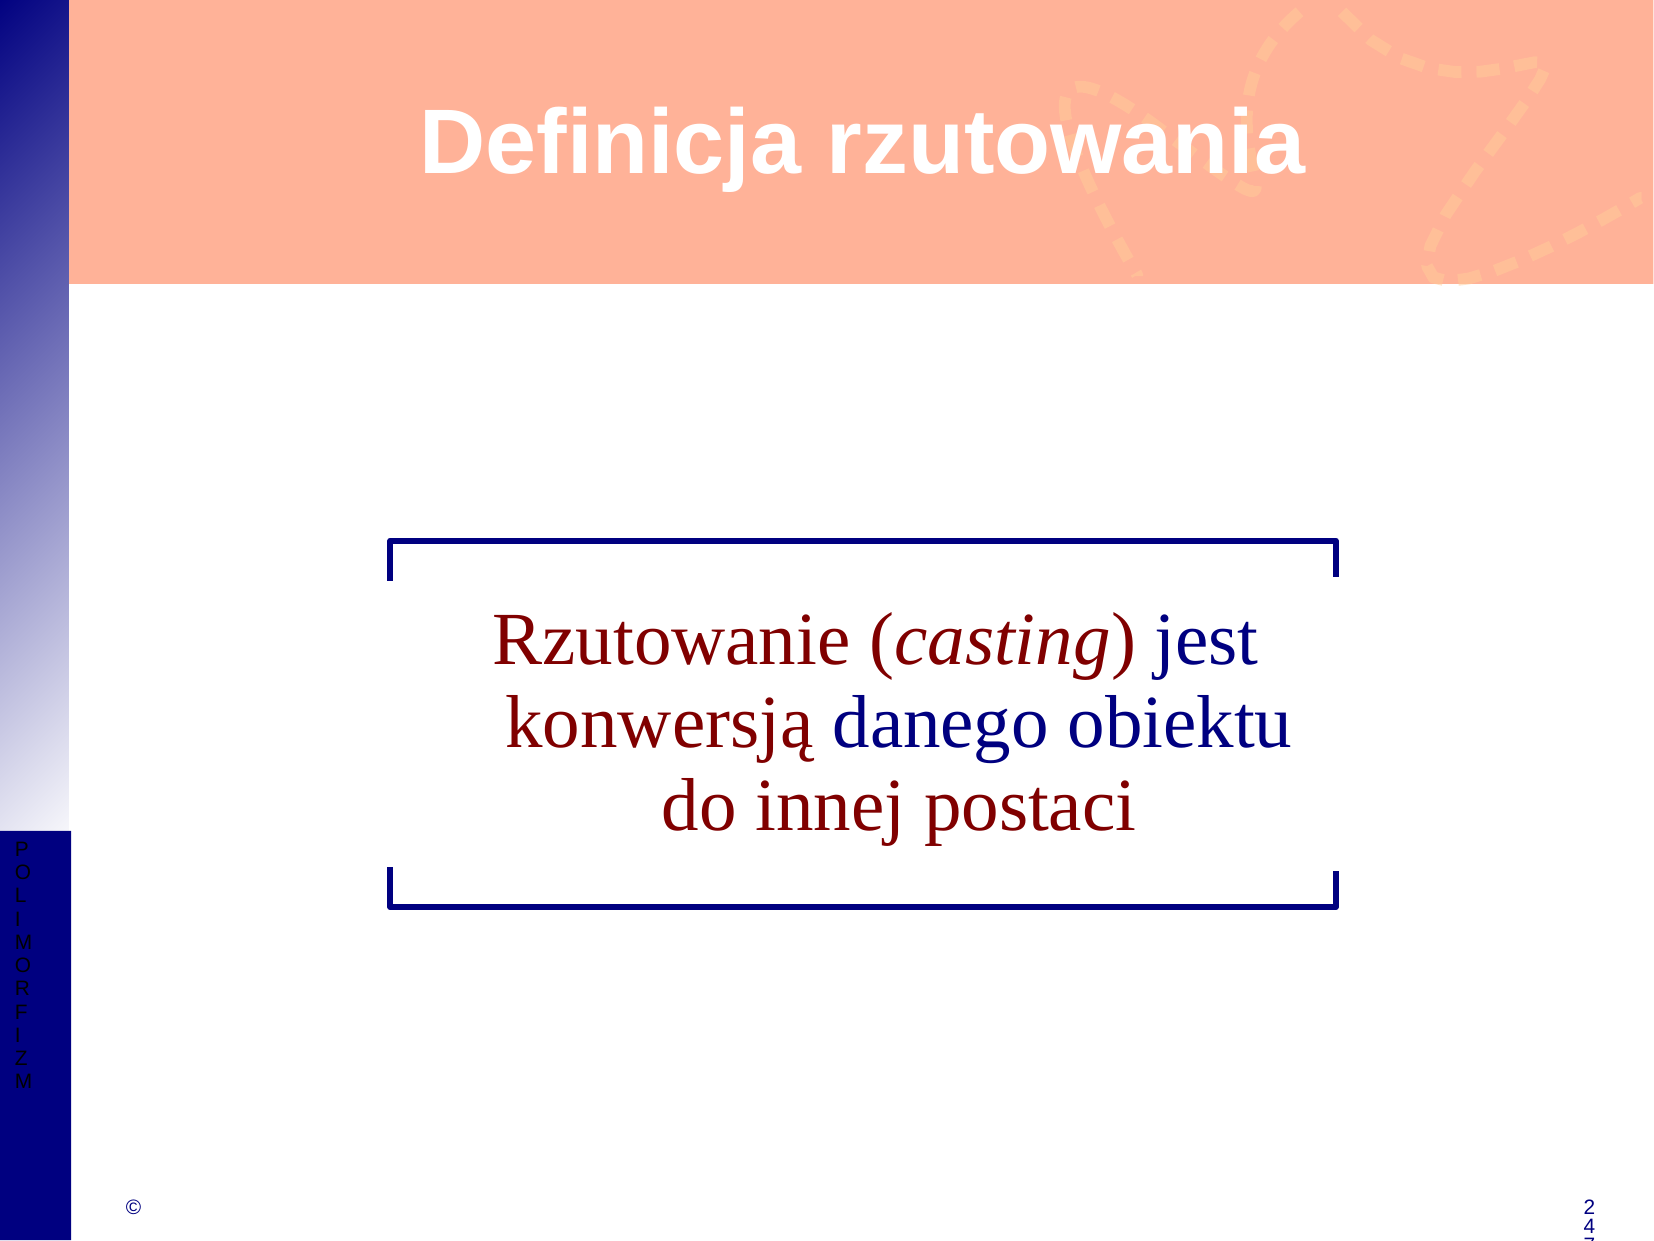

# Definicja rzutowania
Rzutowanie (casting) jest konwersją danego obiektu do innej postaci
P
O
L
I
M
O
R
F
I
Z
M